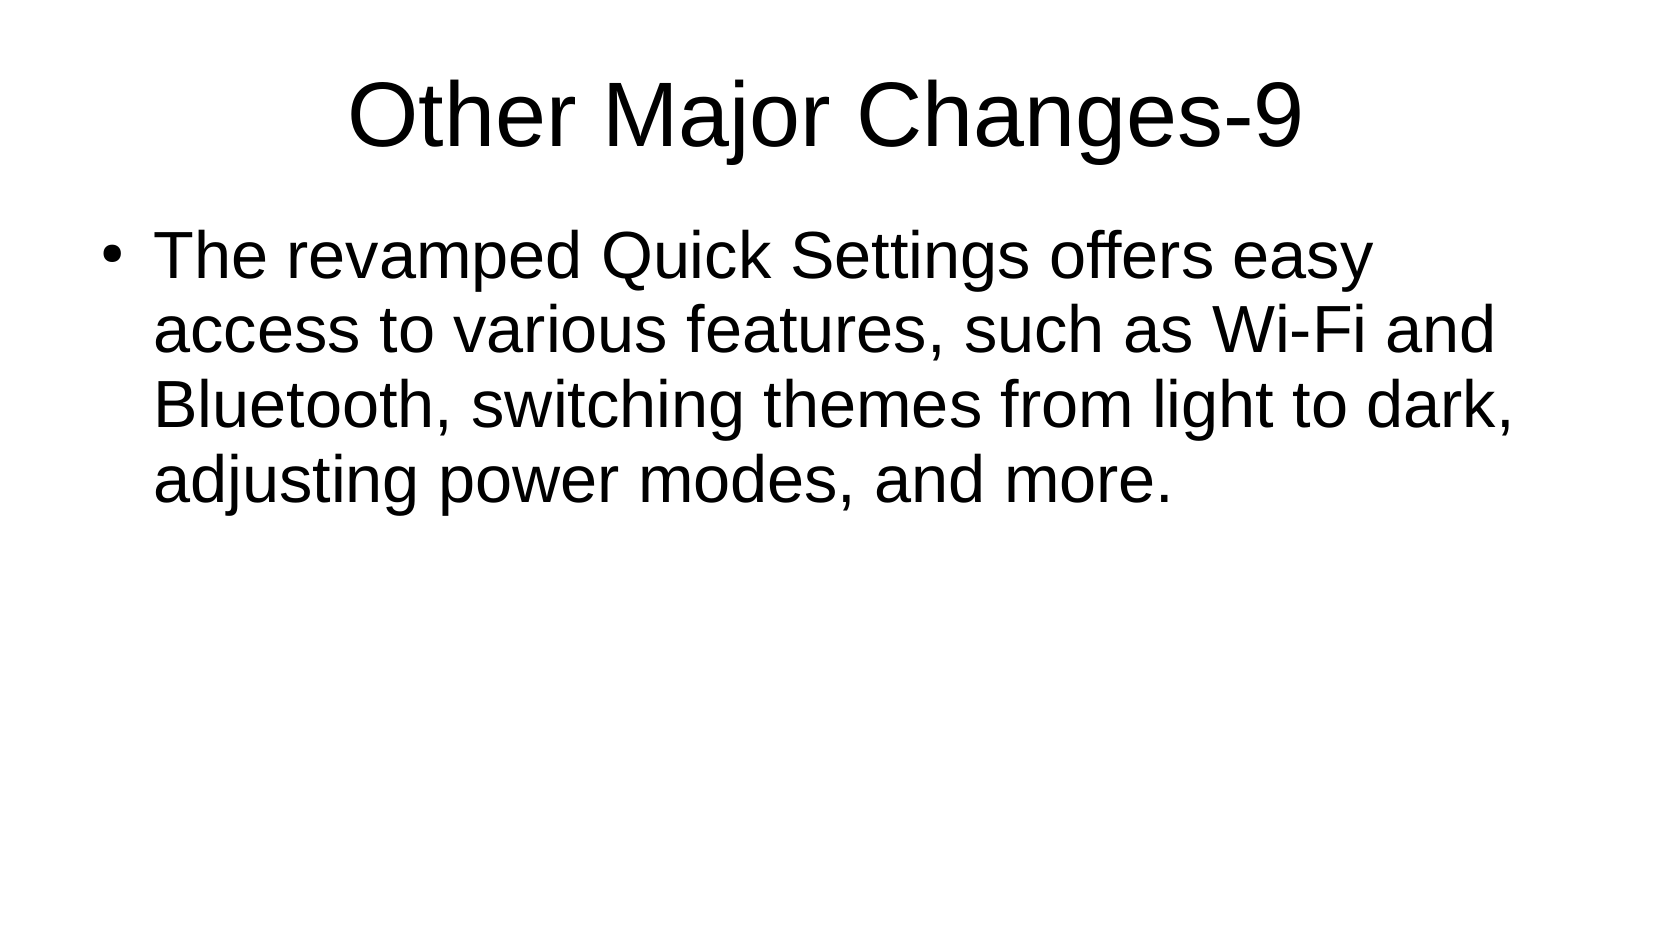

# Other Major Changes-9
The revamped Quick Settings offers easy access to various features, such as Wi-Fi and Bluetooth, switching themes from light to dark, adjusting power modes, and more.